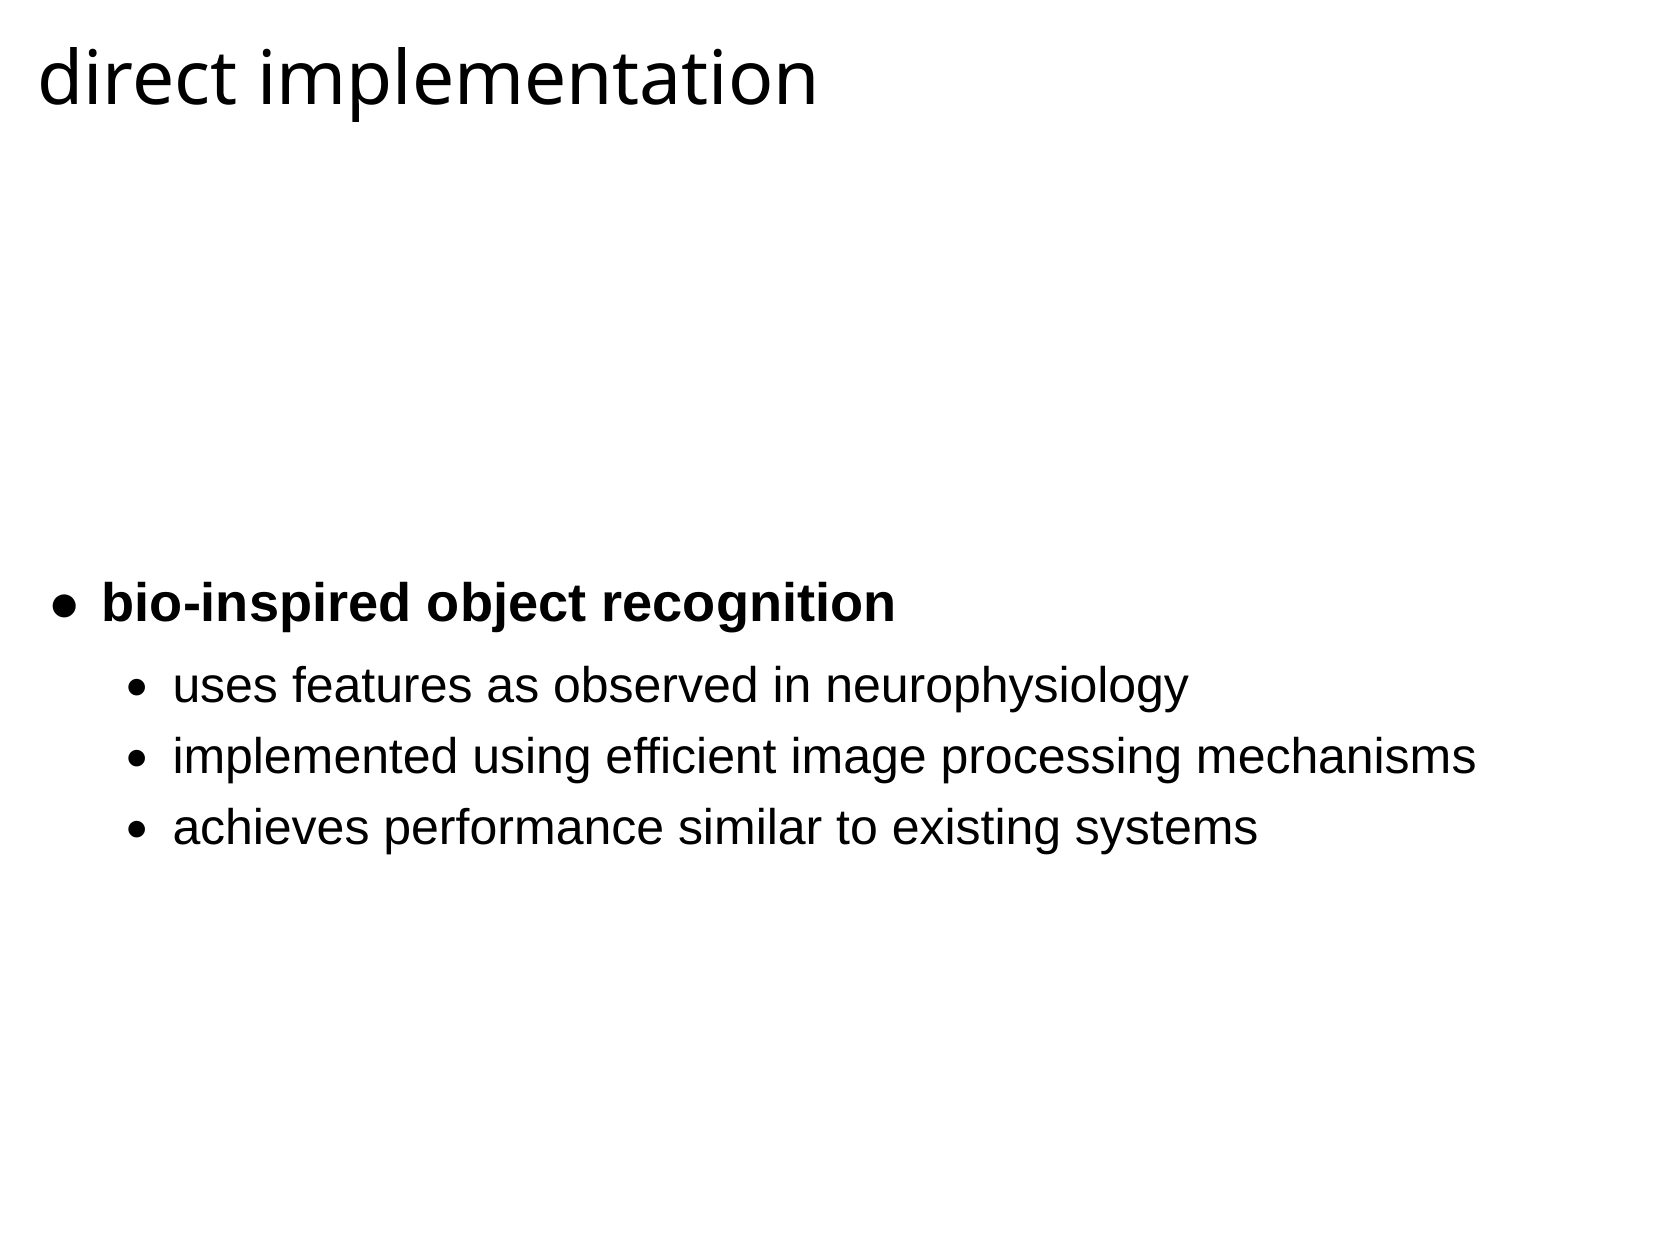

# direct implementation
bio-inspired object recognition
uses features as observed in neurophysiology
implemented using efficient image processing mechanisms
achieves performance similar to existing systems